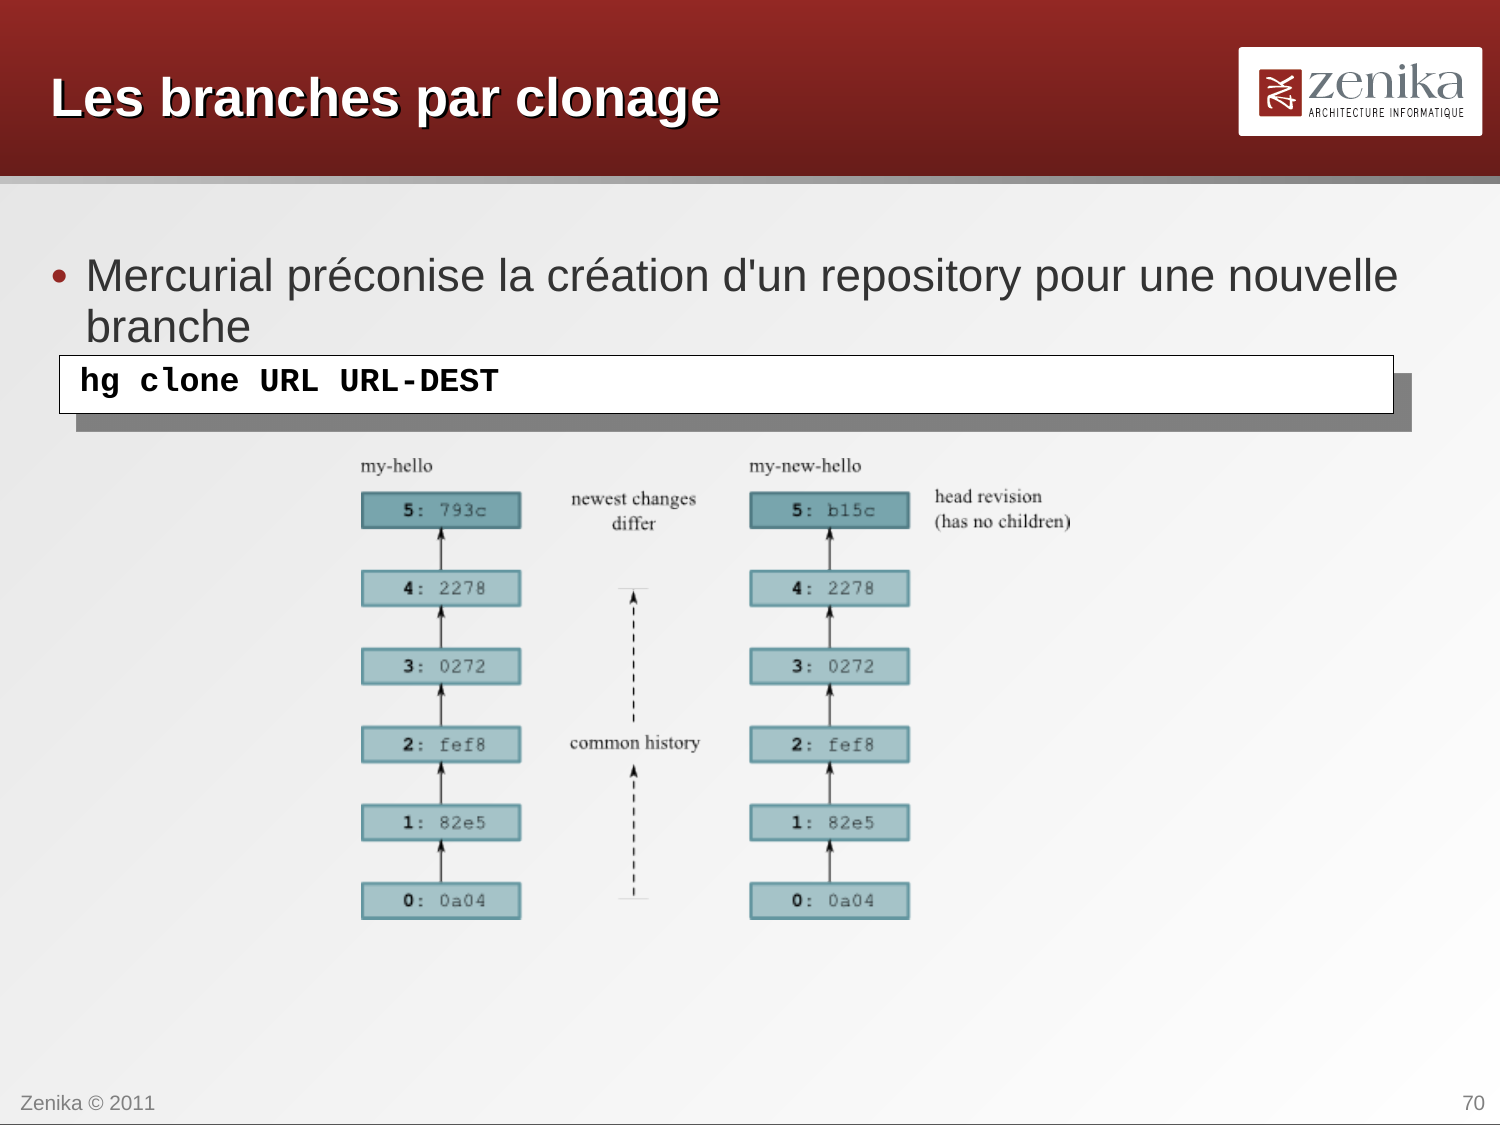

# Les branches par clonage
Mercurial préconise la création d'un repository pour une nouvelle branche
hg clone URL URL-DEST